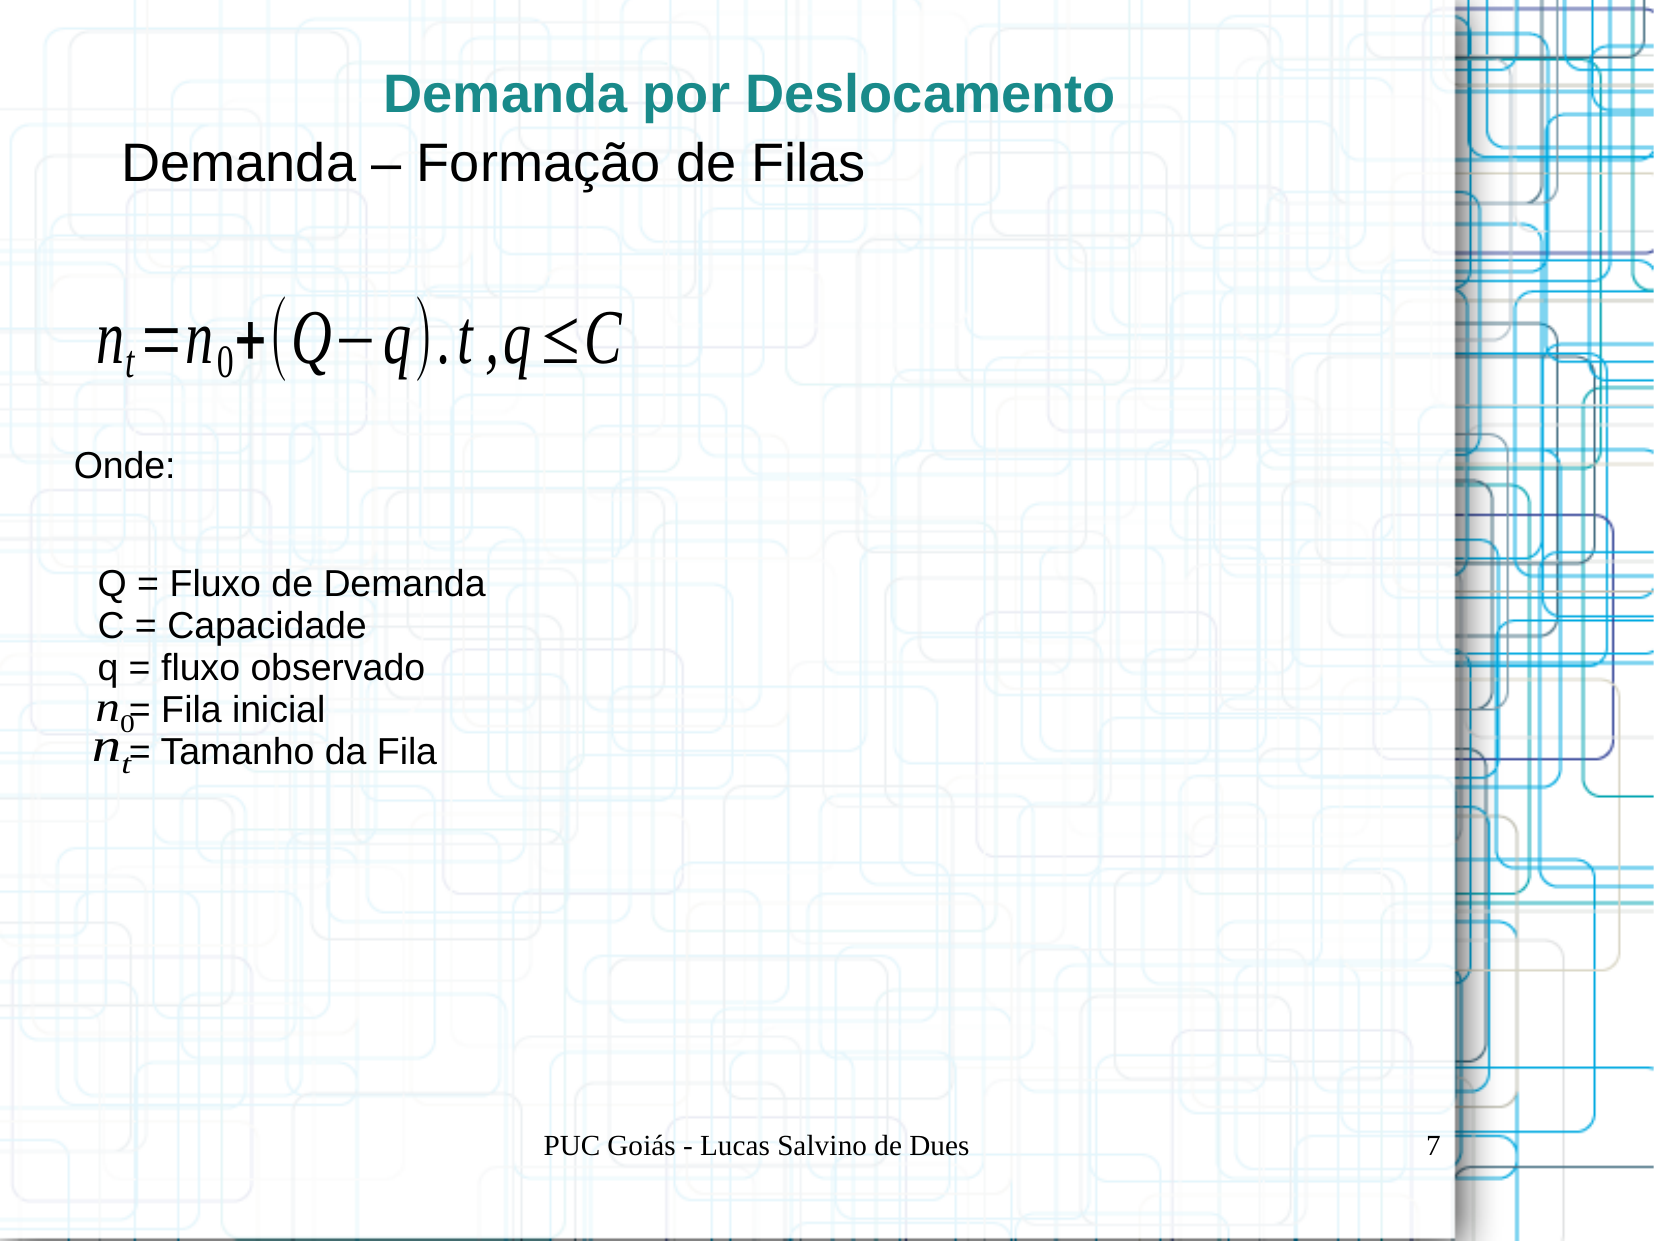

# Demanda por Deslocamento
Demanda – Formação de Filas
Onde:
Q = Fluxo de Demanda
C = Capacidade
q = fluxo observado
 = Fila inicial
 = Tamanho da Fila
PUC Goiás - Lucas Salvino de Dues
7